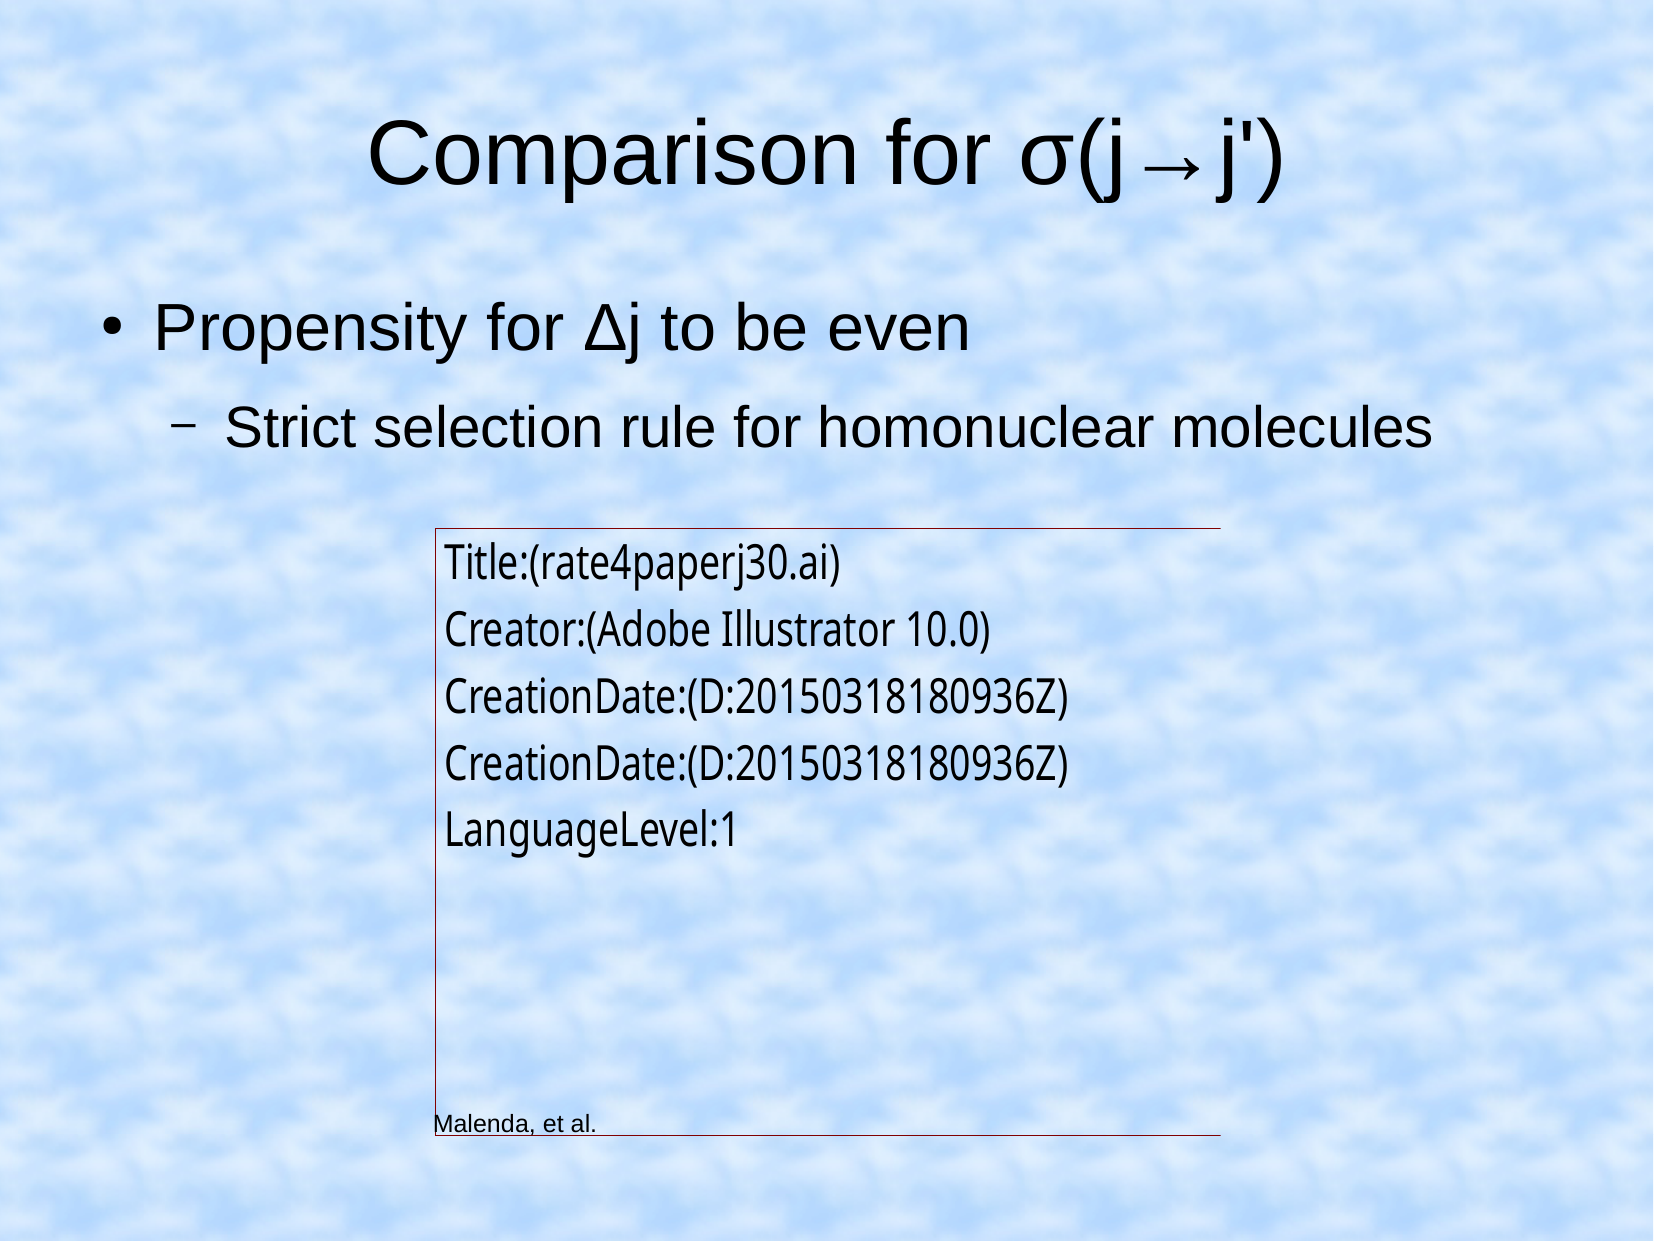

# Comparison for σ(j→j')
Propensity for Δj to be even
Strict selection rule for homonuclear molecules
Malenda, et al.